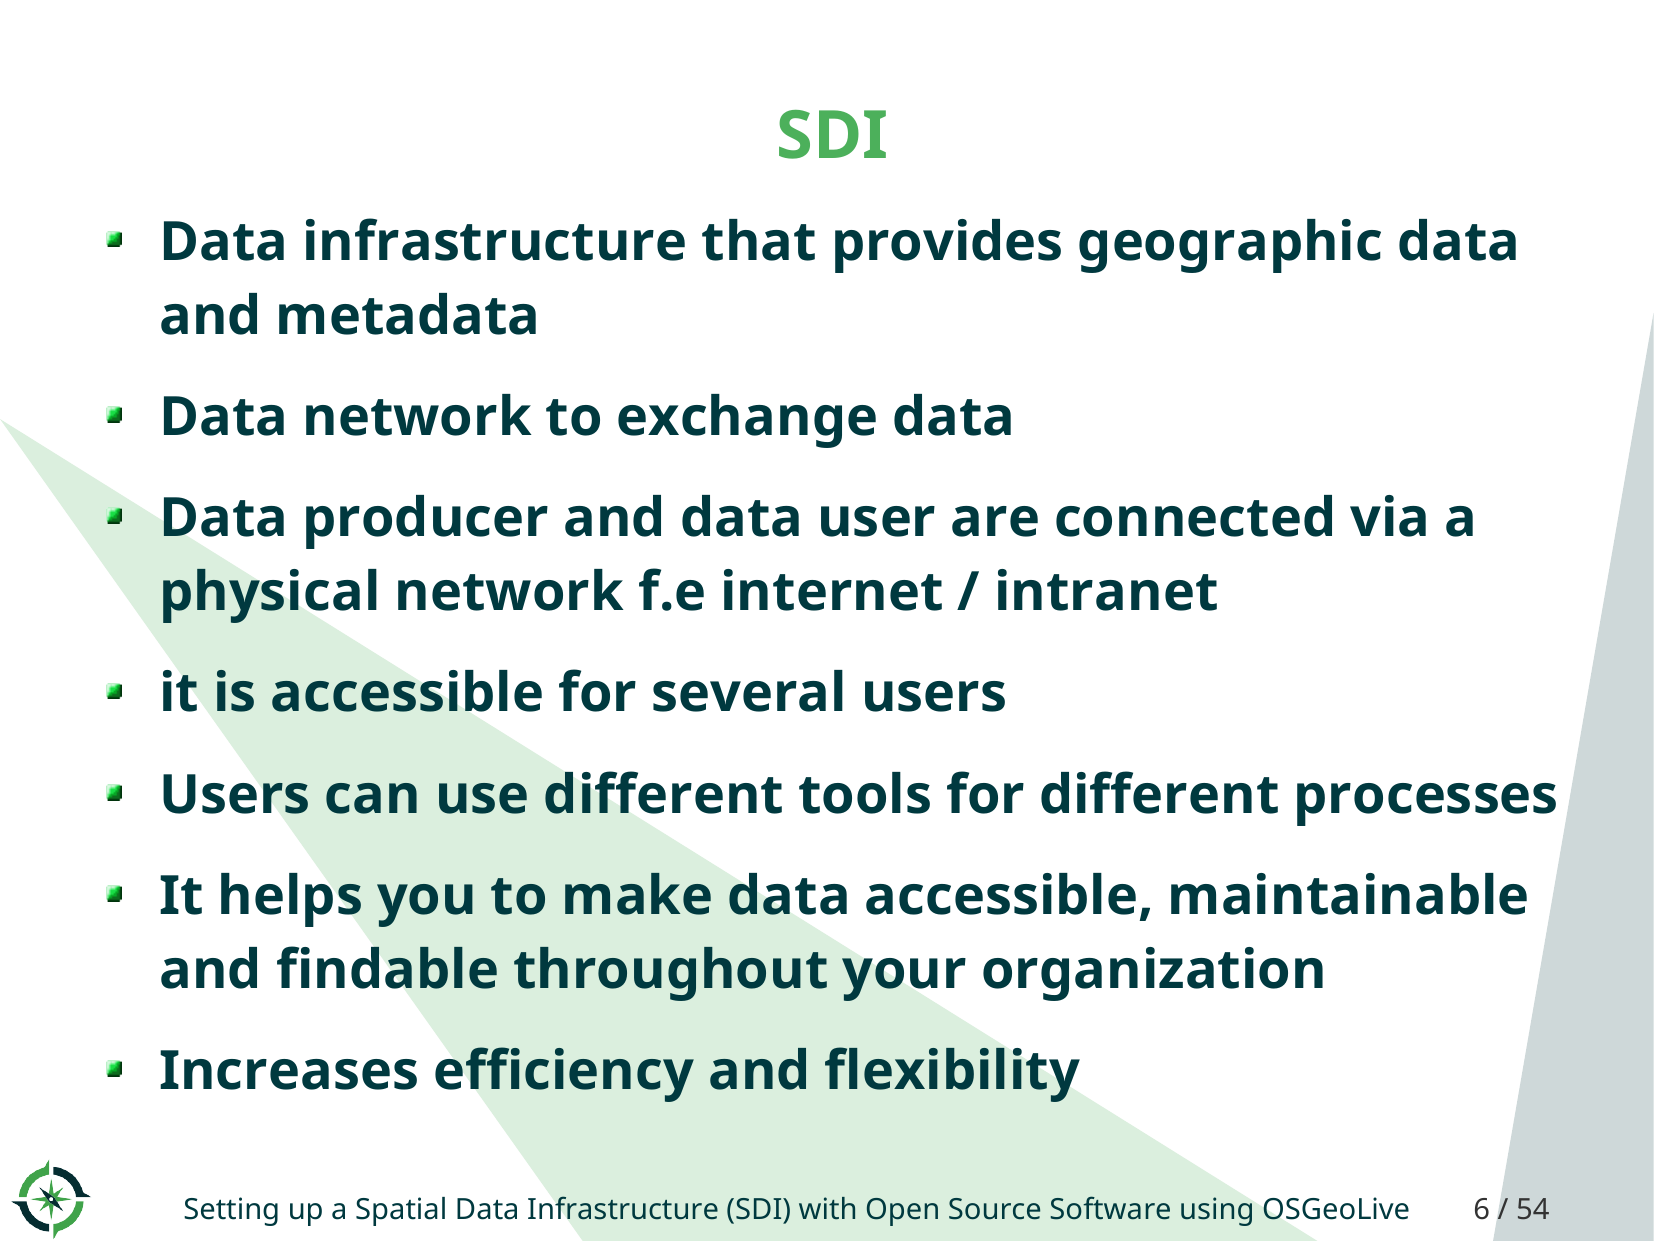

# SDI
Data infrastructure that provides geographic data and metadata
Data network to exchange data
Data producer and data user are connected via a physical network f.e internet / intranet
it is accessible for several users
Users can use different tools for different processes
It helps you to make data accessible, maintainable and findable throughout your organization
Increases efficiency and flexibility